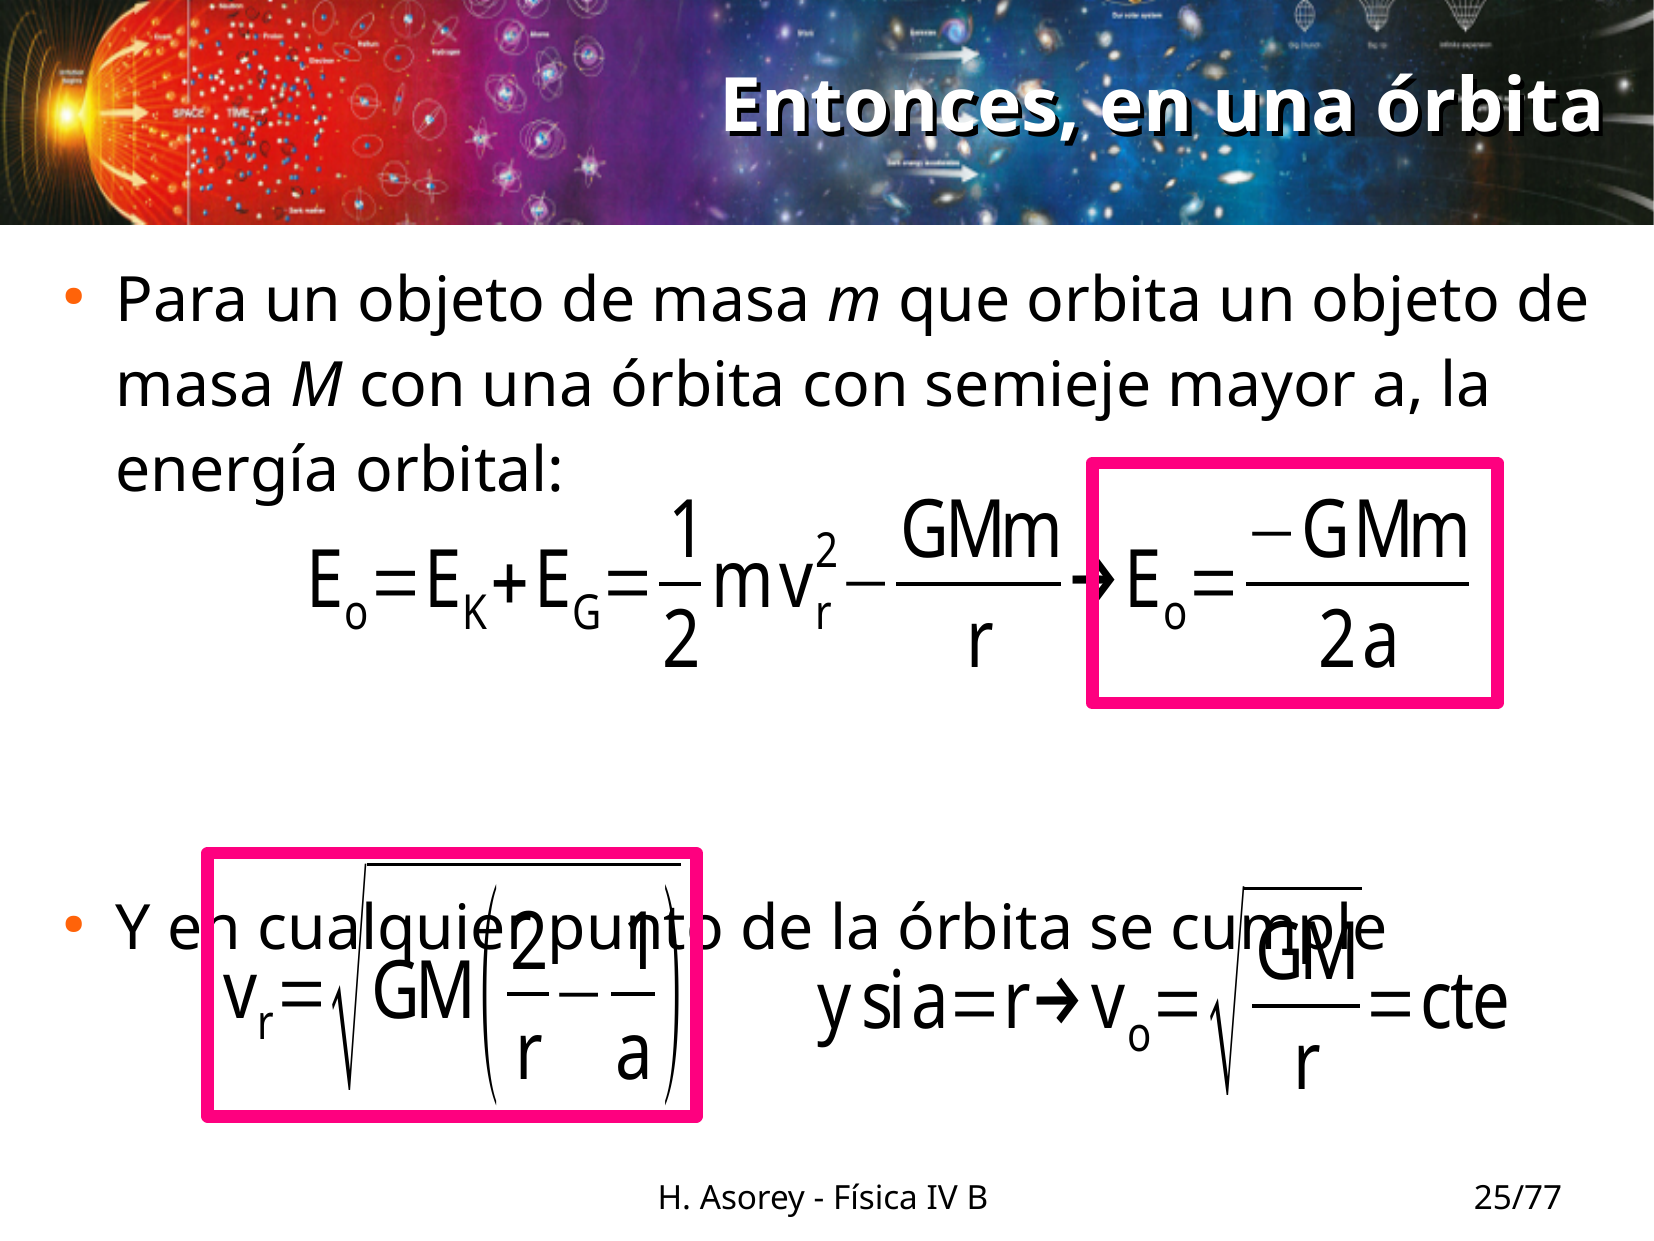

# Entonces, en una órbita
Para un objeto de masa m que orbita un objeto de masa M con una órbita con semieje mayor a, la energía orbital:
Y en cualquier punto de la órbita se cumple
H. Asorey - Física IV B
25